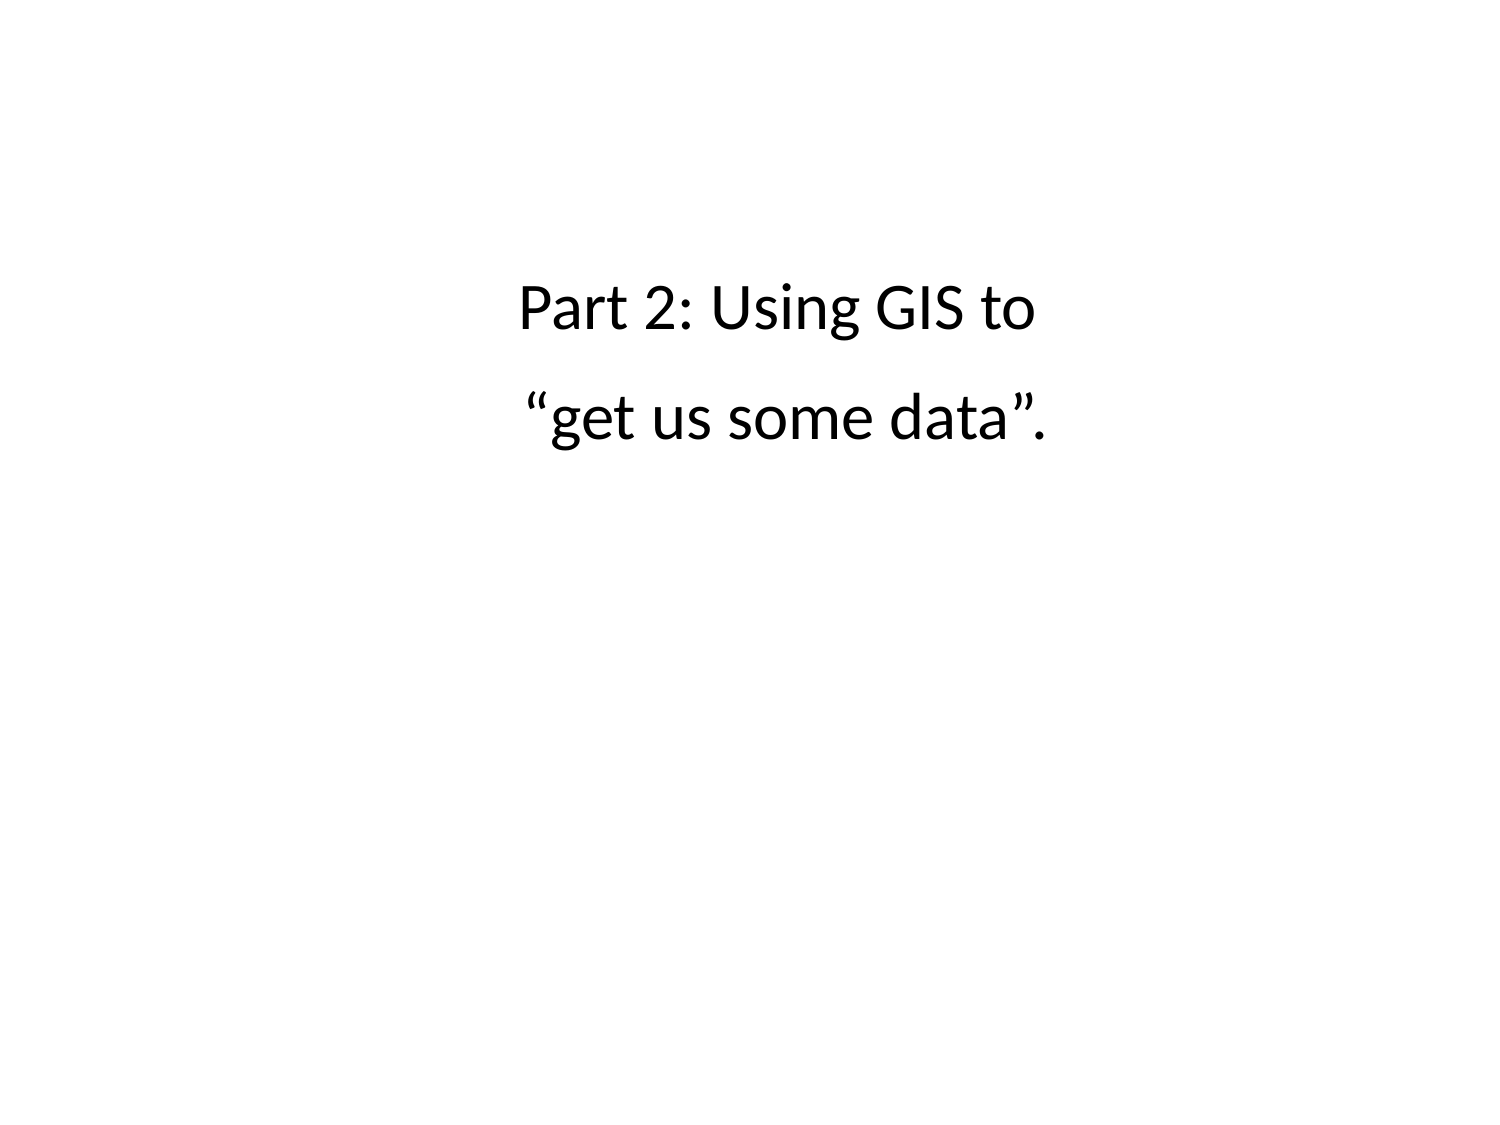

# Part 2: Using GIS to
“get us some data”.